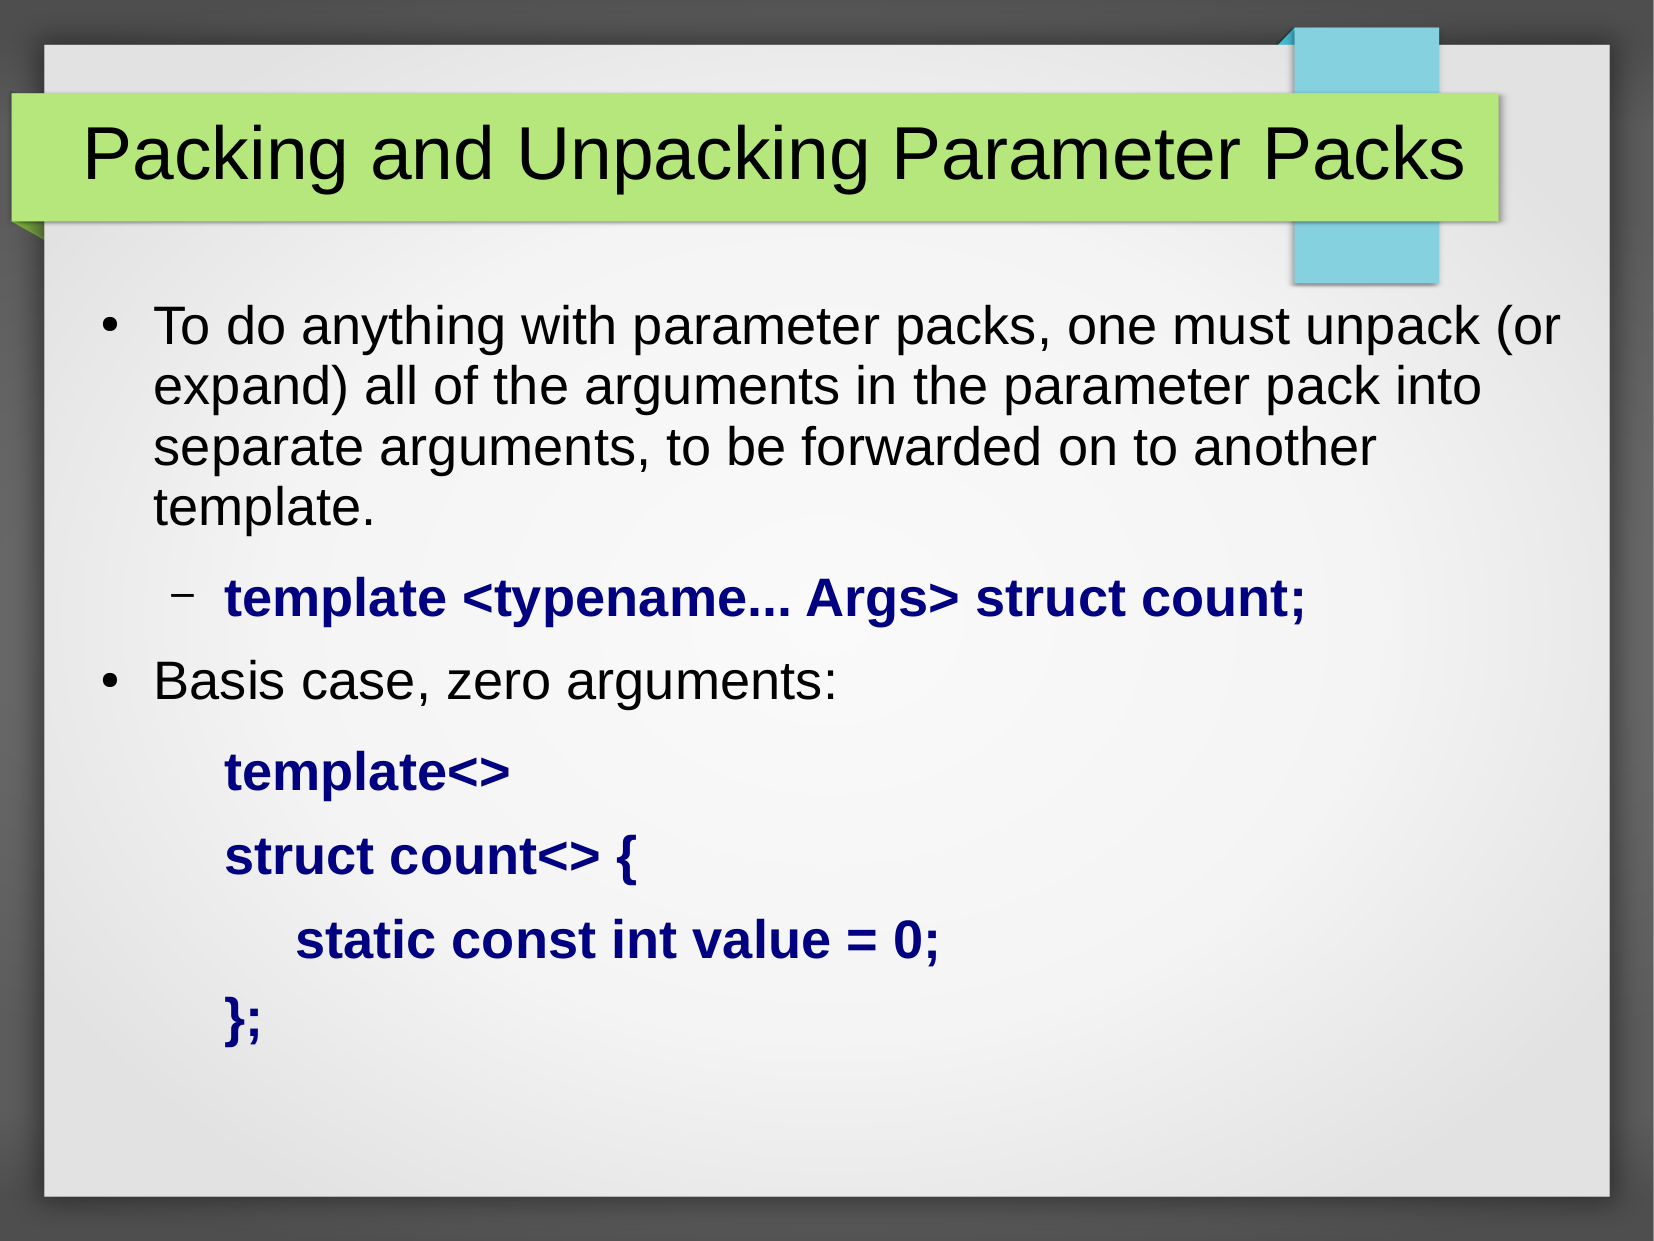

# Packing and Unpacking Parameter Packs
To do anything with parameter packs, one must unpack (or expand) all of the arguments in the parameter pack into separate arguments, to be forwarded on to another template.
template <typename... Args> struct count;
Basis case, zero arguments:
template<>
struct count<> {
static const int value = 0;
};